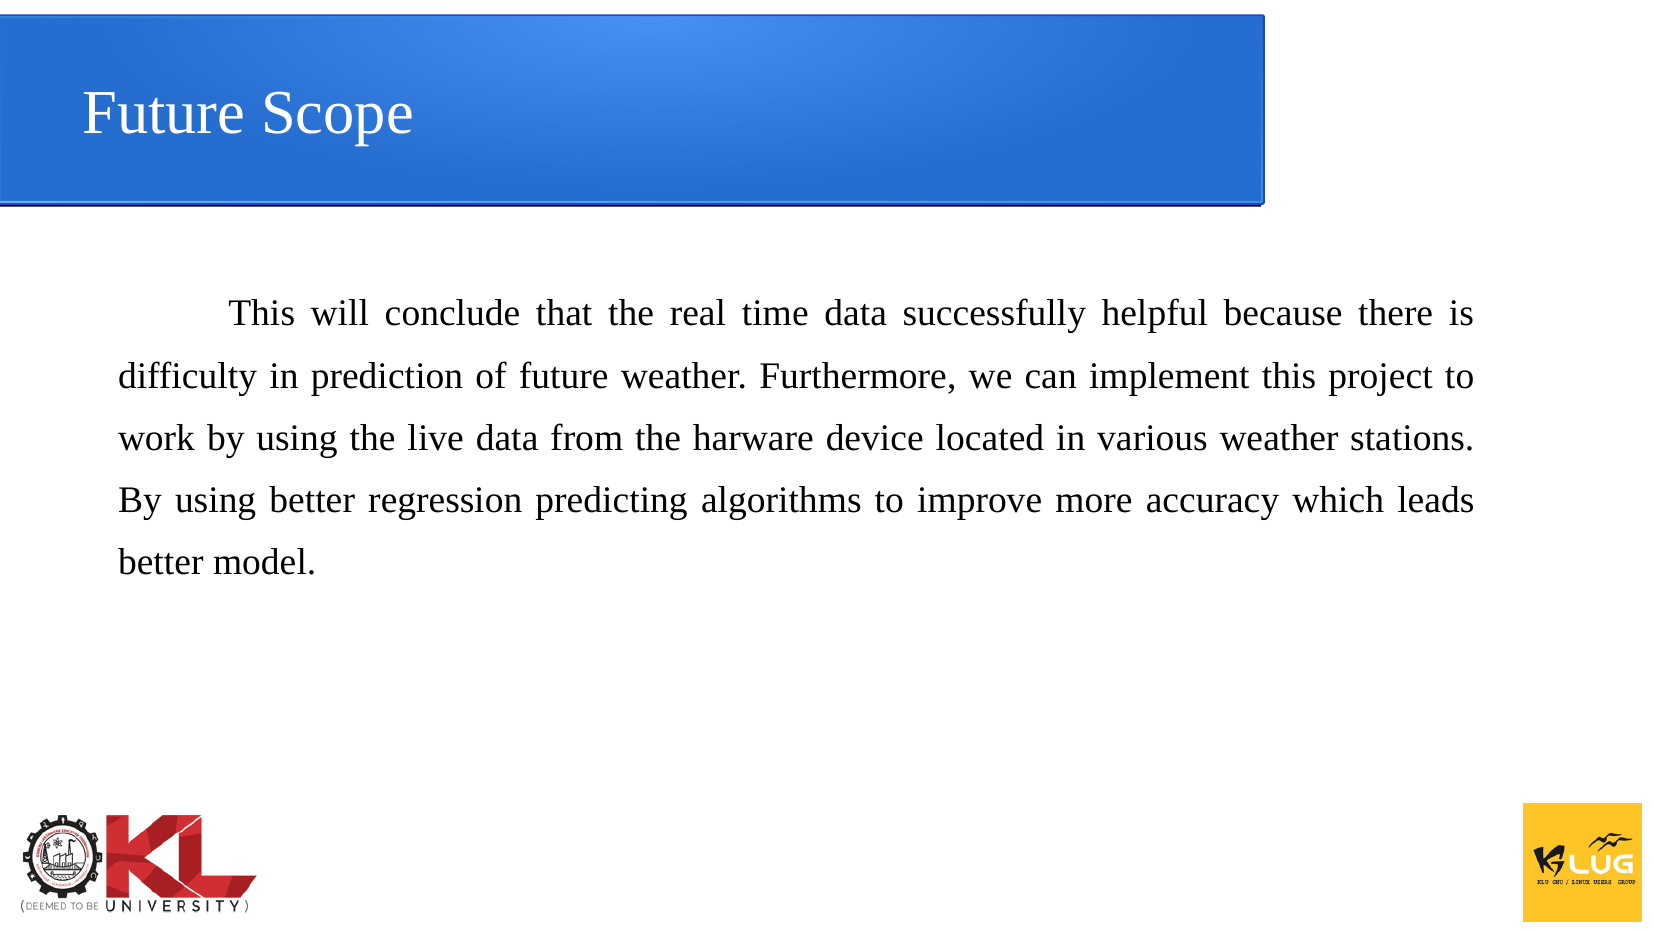

# Future Scope
 This will conclude that the real time data successfully helpful because there is difficulty in prediction of future weather. Furthermore, we can implement this project to work by using the live data from the harware device located in various weather stations. By using better regression predicting algorithms to improve more accuracy which leads better model.